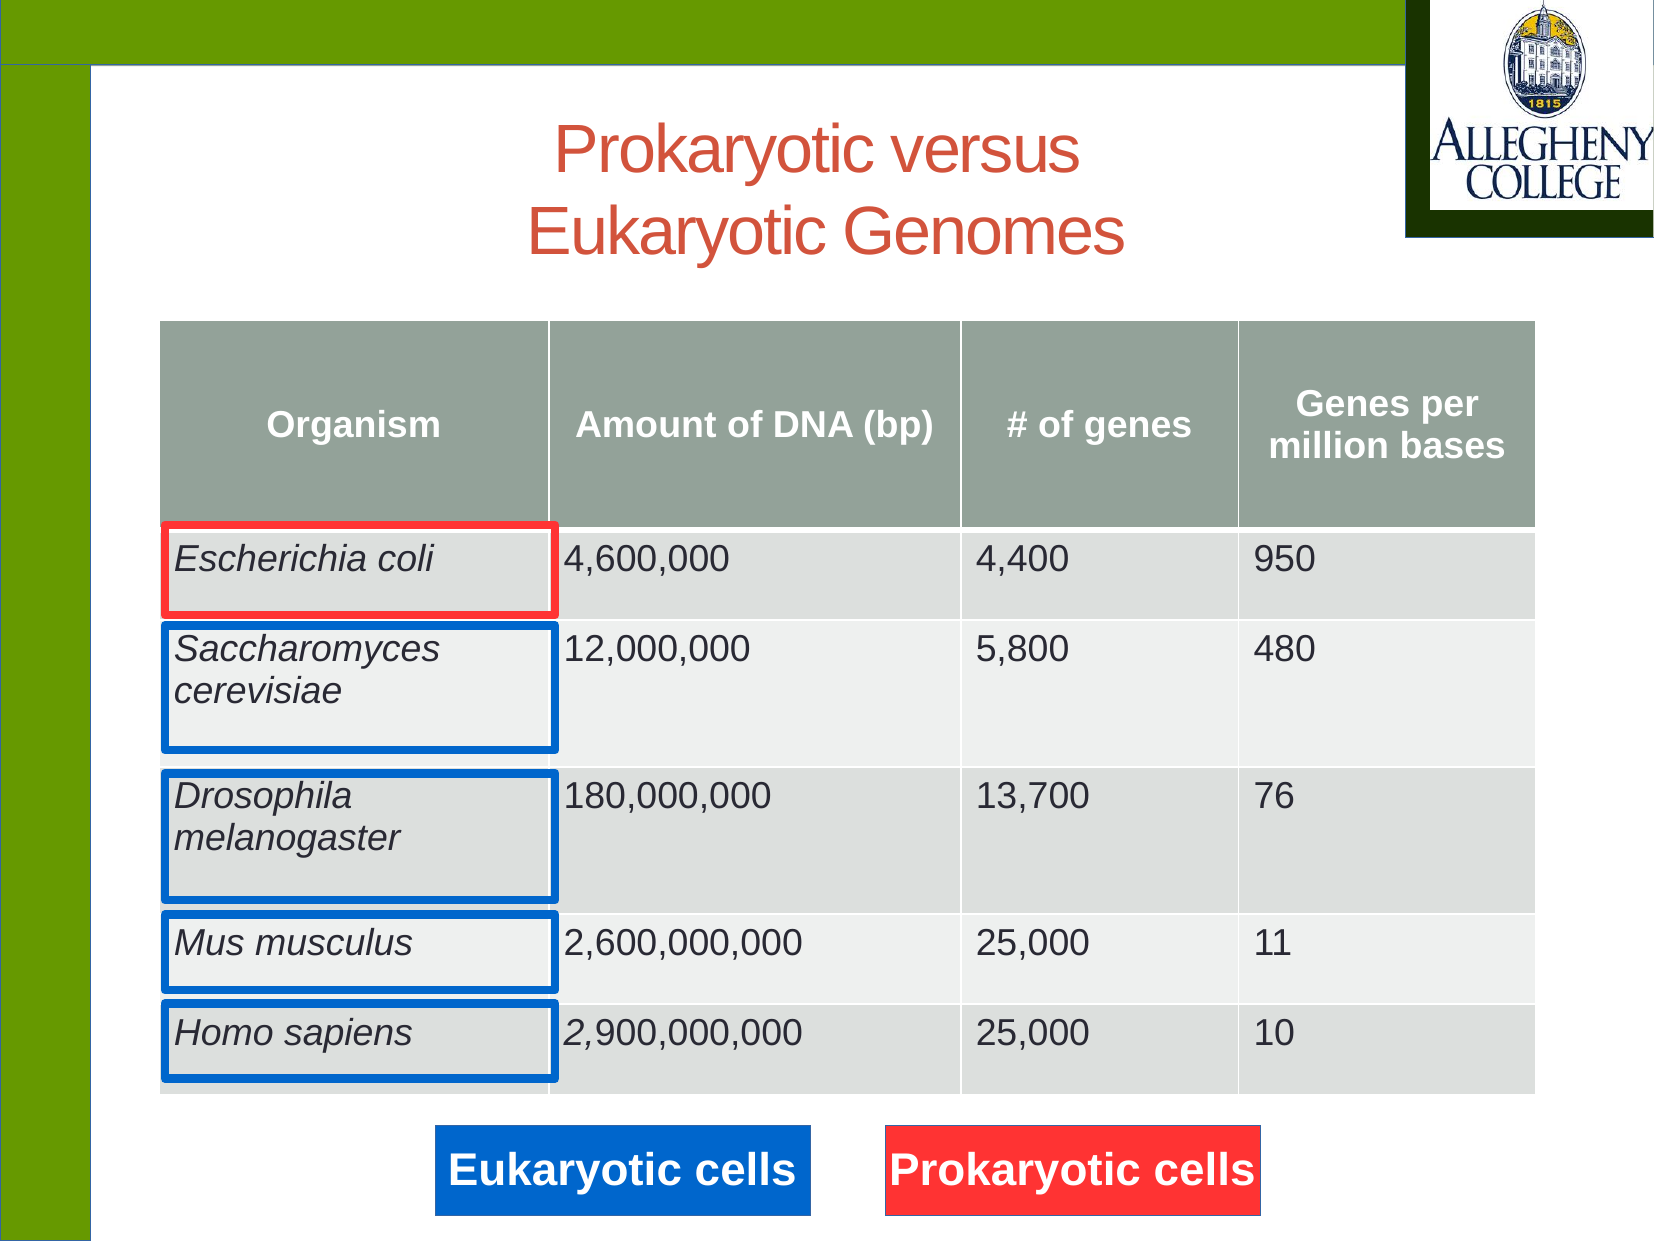

# Prokaryotic versus Eukaryotic Genomes
| Organism | Amount of DNA (bp) | # of genes | Genes per million bases |
| --- | --- | --- | --- |
| Escherichia coli | 4,600,000 | 4,400 | 950 |
| Saccharomyces cerevisiae | 12,000,000 | 5,800 | 480 |
| Drosophila melanogaster | 180,000,000 | 13,700 | 76 |
| Mus musculus | 2,600,000,000 | 25,000 | 11 |
| Homo sapiens | 2,900,000,000 | 25,000 | 10 |
Eukaryotic cells
Prokaryotic cells